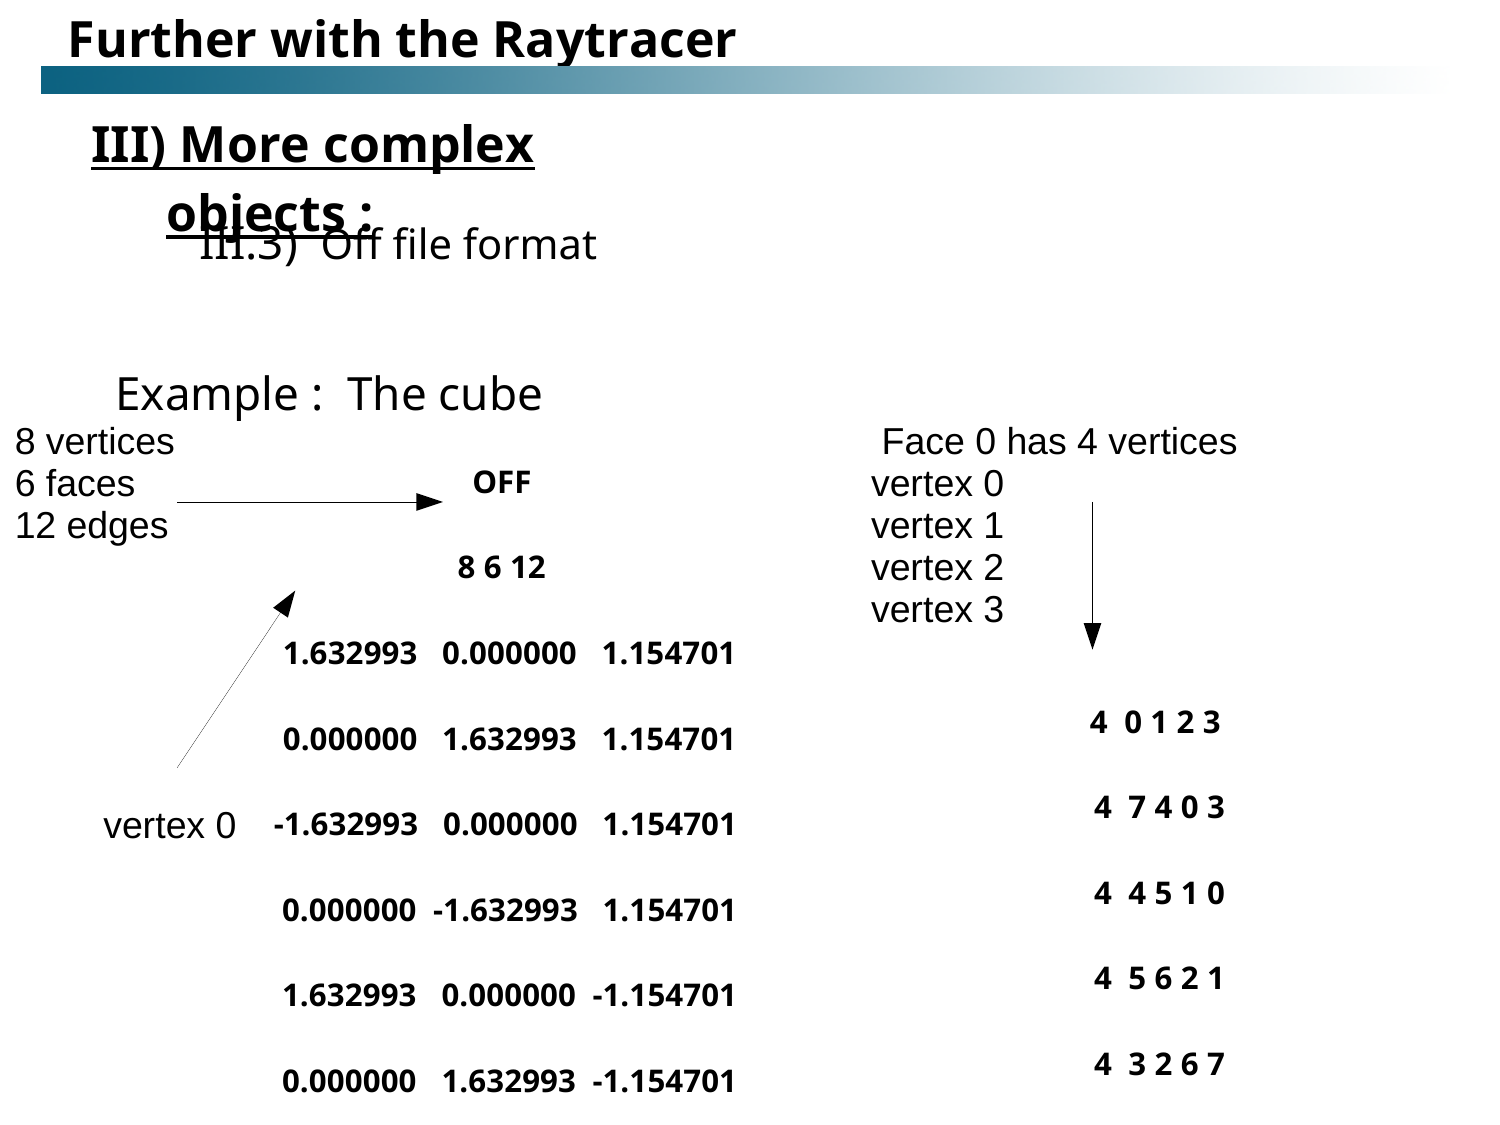

# Further with the Raytracer
III) More complex objects :
III.3) Off file format
 Example : The cube
OFF
8 6 12
 1.632993 0.000000 1.154701
 0.000000 1.632993 1.154701
 -1.632993 0.000000 1.154701
 0.000000 -1.632993 1.154701
 1.632993 0.000000 -1.154701
 0.000000 1.632993 -1.154701
 -1.632993 0.000000 -1.154701
 0.000000 -1.632993 -1.154701
8 vertices
6 faces
12 edges
 Face 0 has 4 vertices
vertex 0
vertex 1
vertex 2
vertex 3
 4 0 1 2 3
 4 7 4 0 3
 4 4 5 1 0
 4 5 6 2 1
 4 3 2 6 7
 4 6 5 4 7
vertex 0